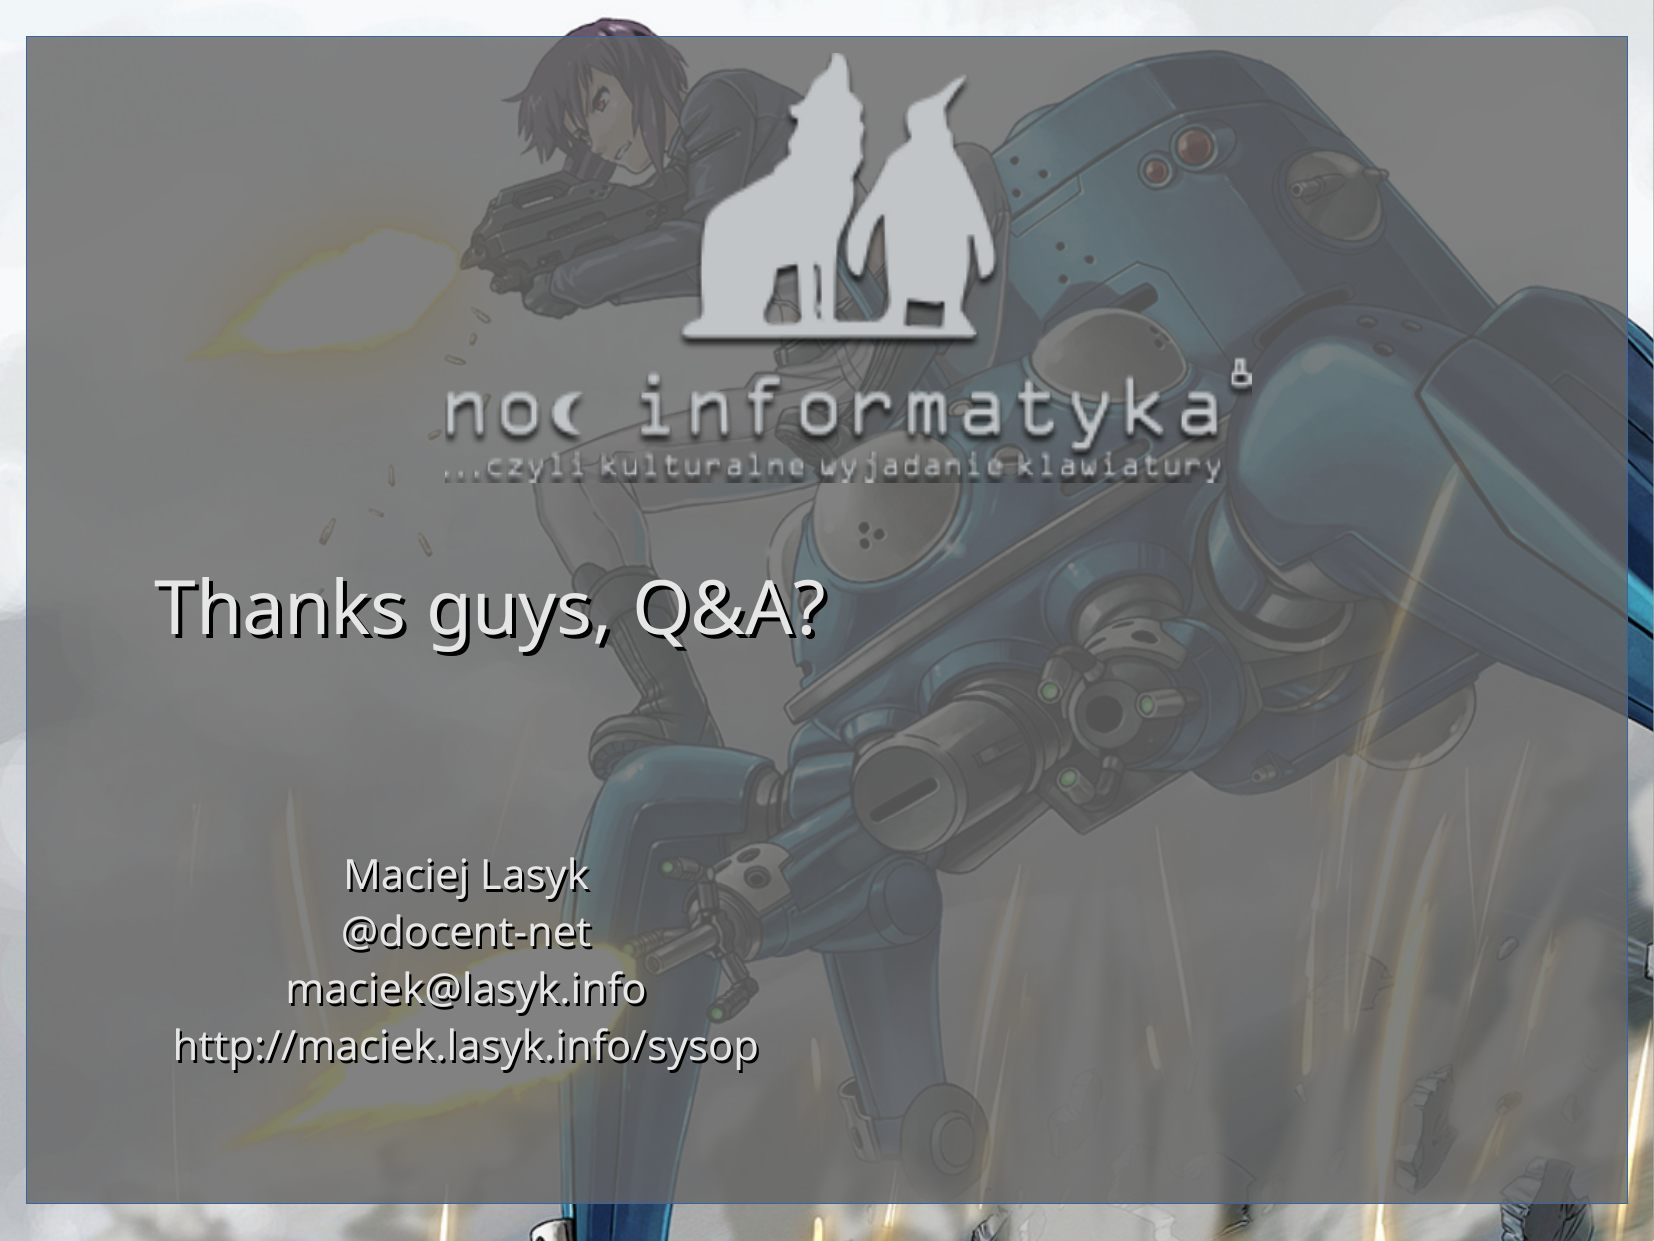

Thanks guys, Q&A?
Maciej Lasyk
@docent-net
maciek@lasyk.info
http://maciek.lasyk.info/sysop